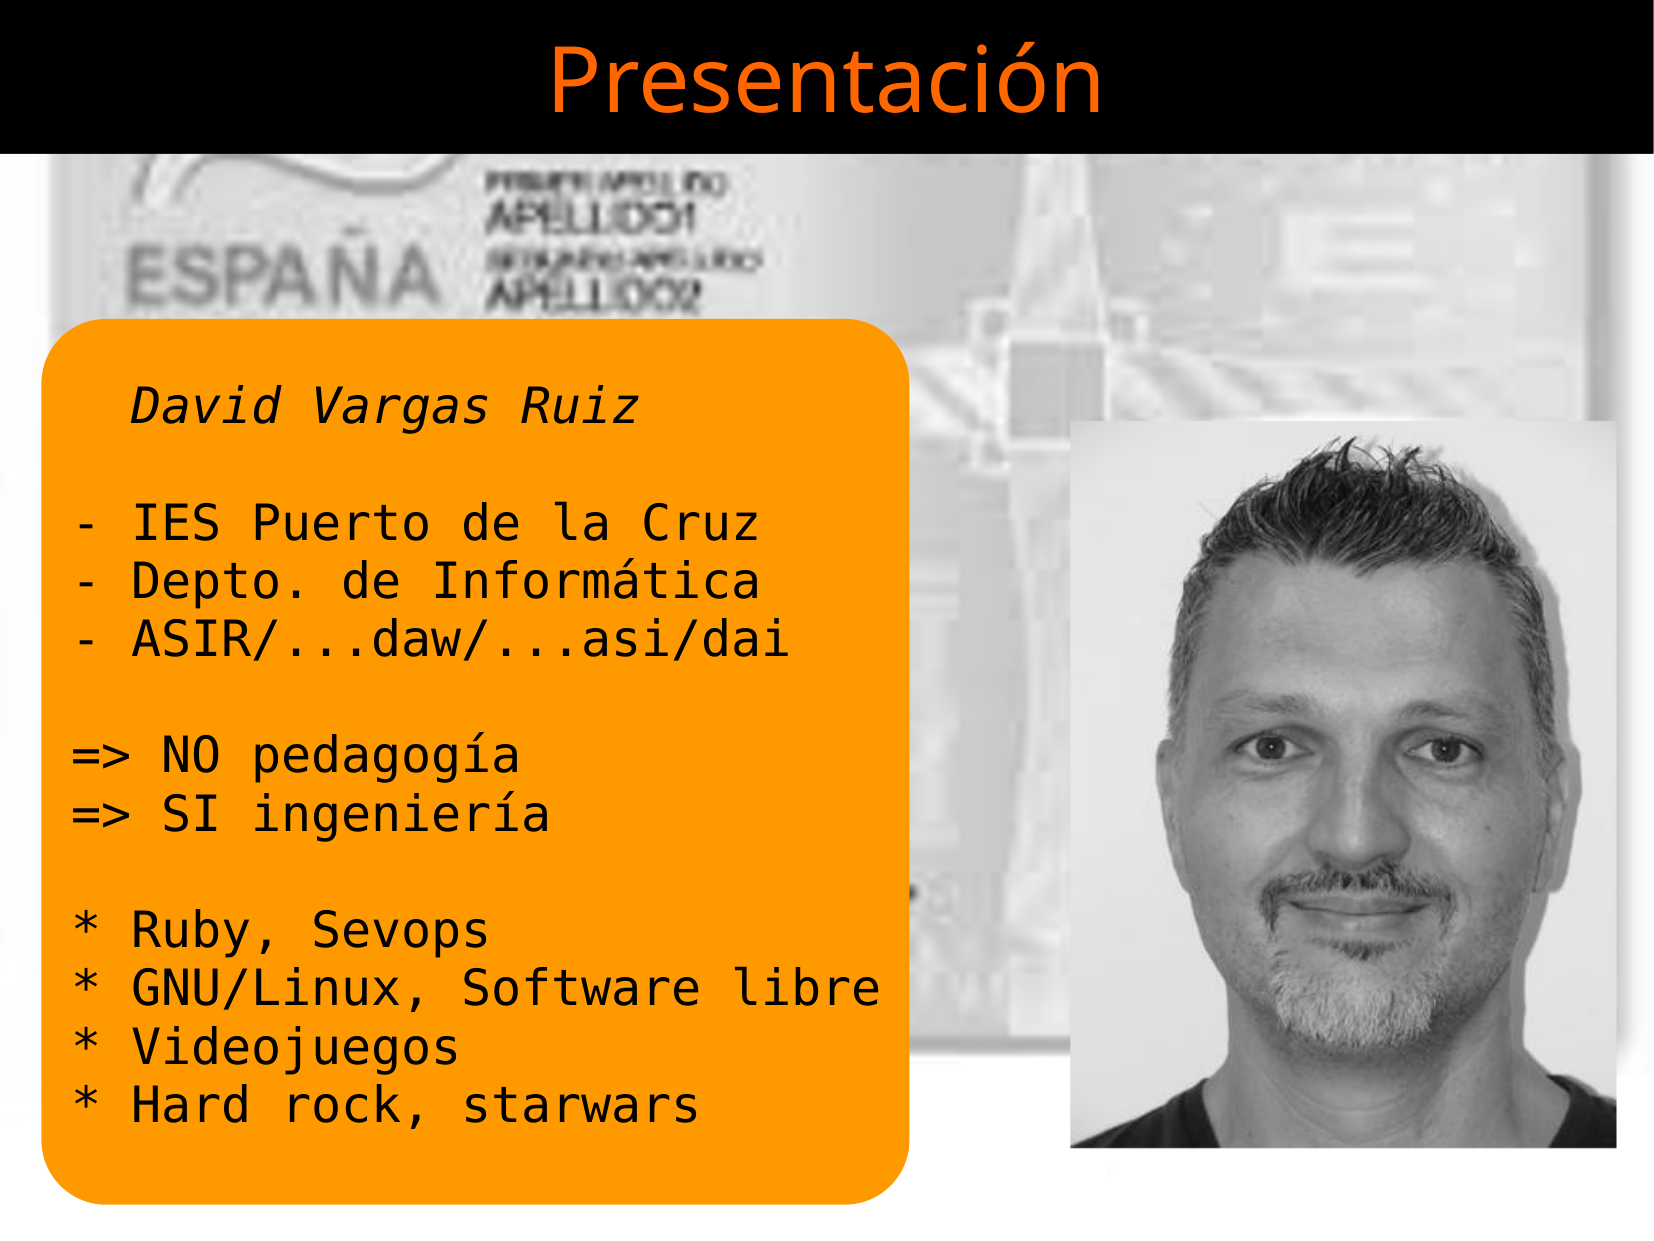

# Presentación
Presentación
 David Vargas Ruiz
 - IES Puerto de la Cruz
 - Depto. de Informática
 - ASIR/...daw/...asi/dai
 => NO pedagogía
 => SI ingeniería
 * Ruby, Sevops
 * GNU/Linux, Software libre
 * Videojuegos
 * Hard rock, starwars